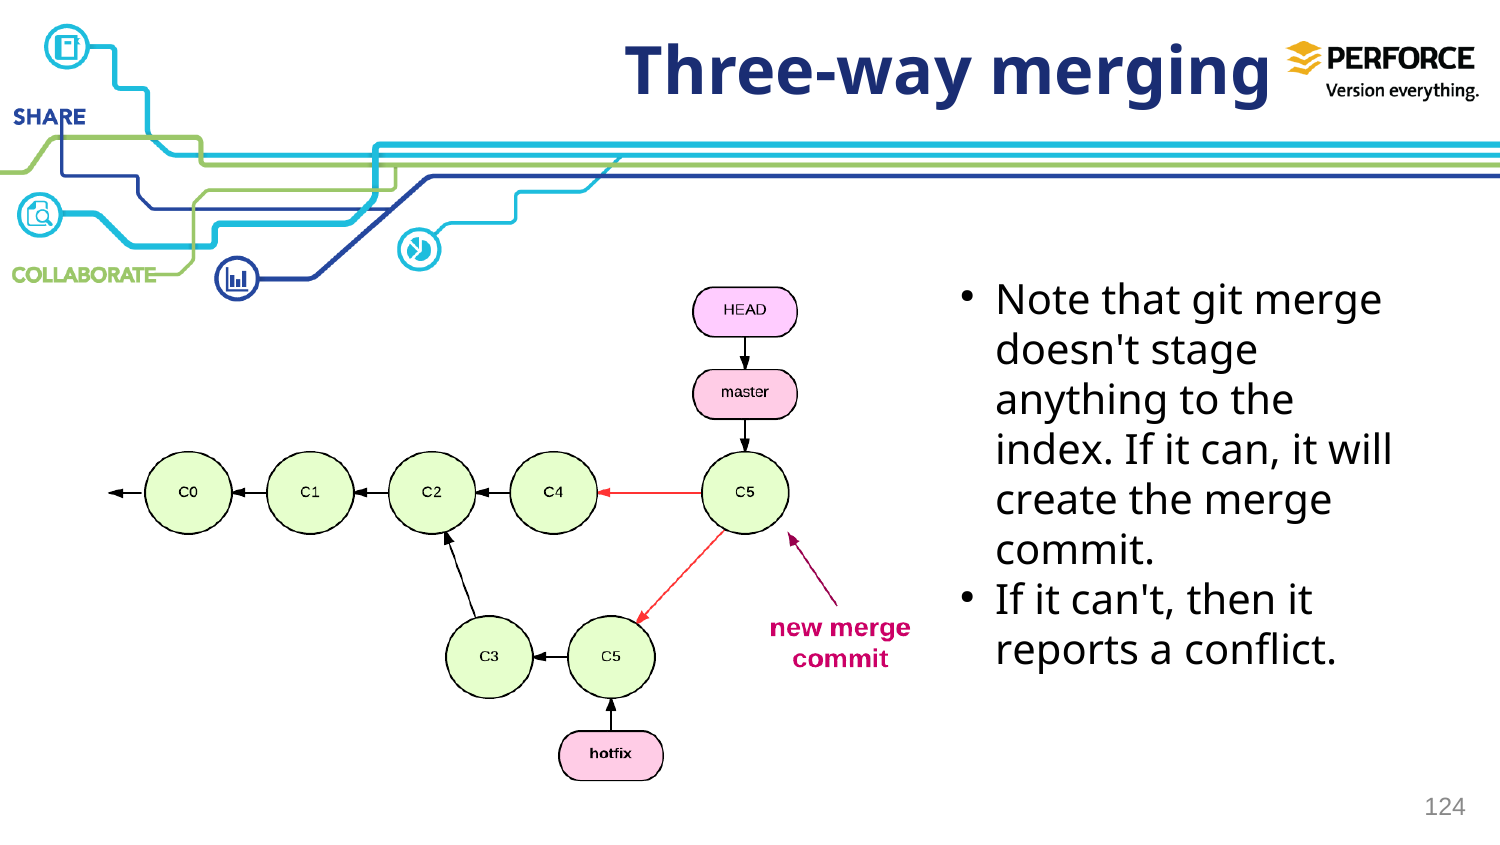

#
Three-way merging
Note that git merge doesn't stage anything to the index. If it can, it will create the merge commit.
If it can't, then it reports a conflict.